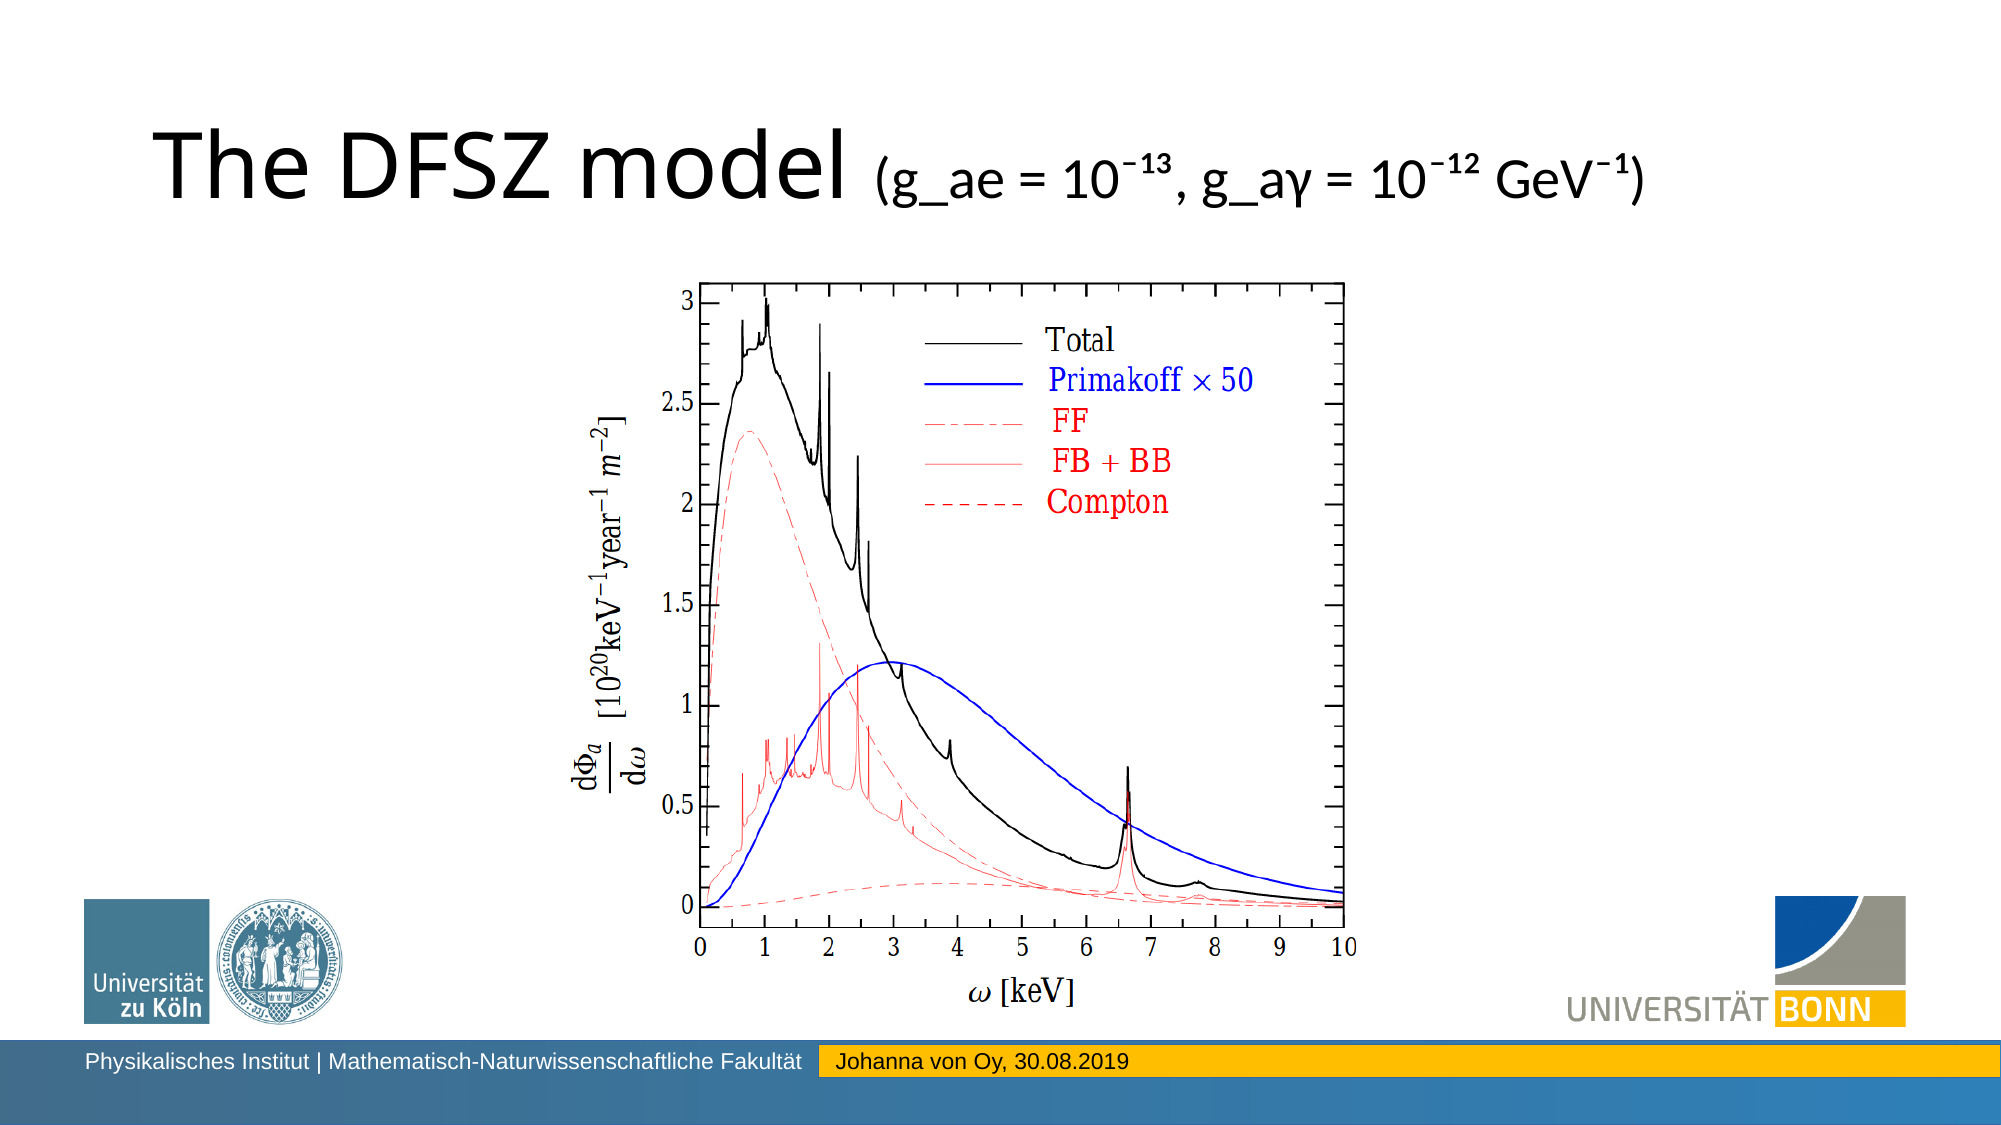

# The DFSZ model (g_ae = 10⁻¹³, g_aγ = 10⁻¹² GeV⁻¹)
Physikalisches Institut | Mathematisch-Naturwissenschaftliche Fakultät
 Johanna von Oy, 30.08.2019